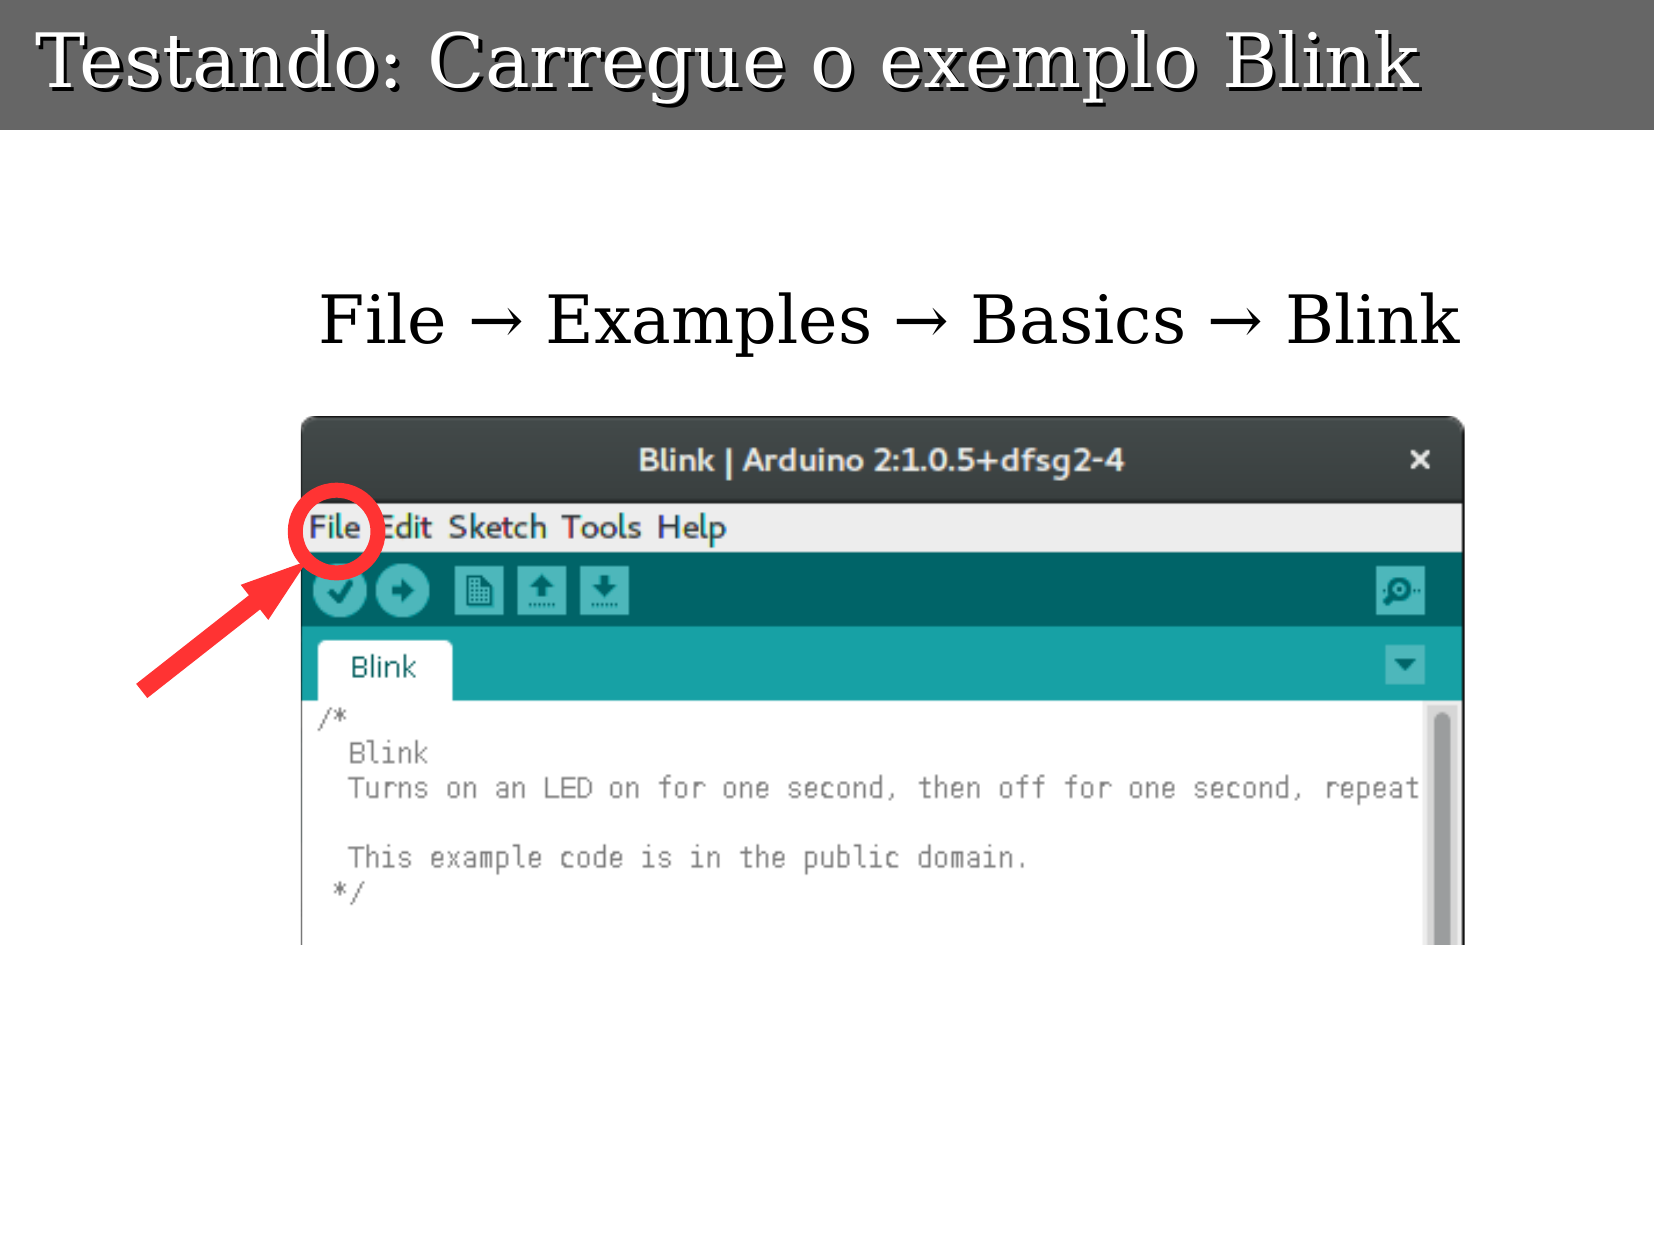

# Testando: Carregue o exemplo Blink
File → Examples → Basics → Blink